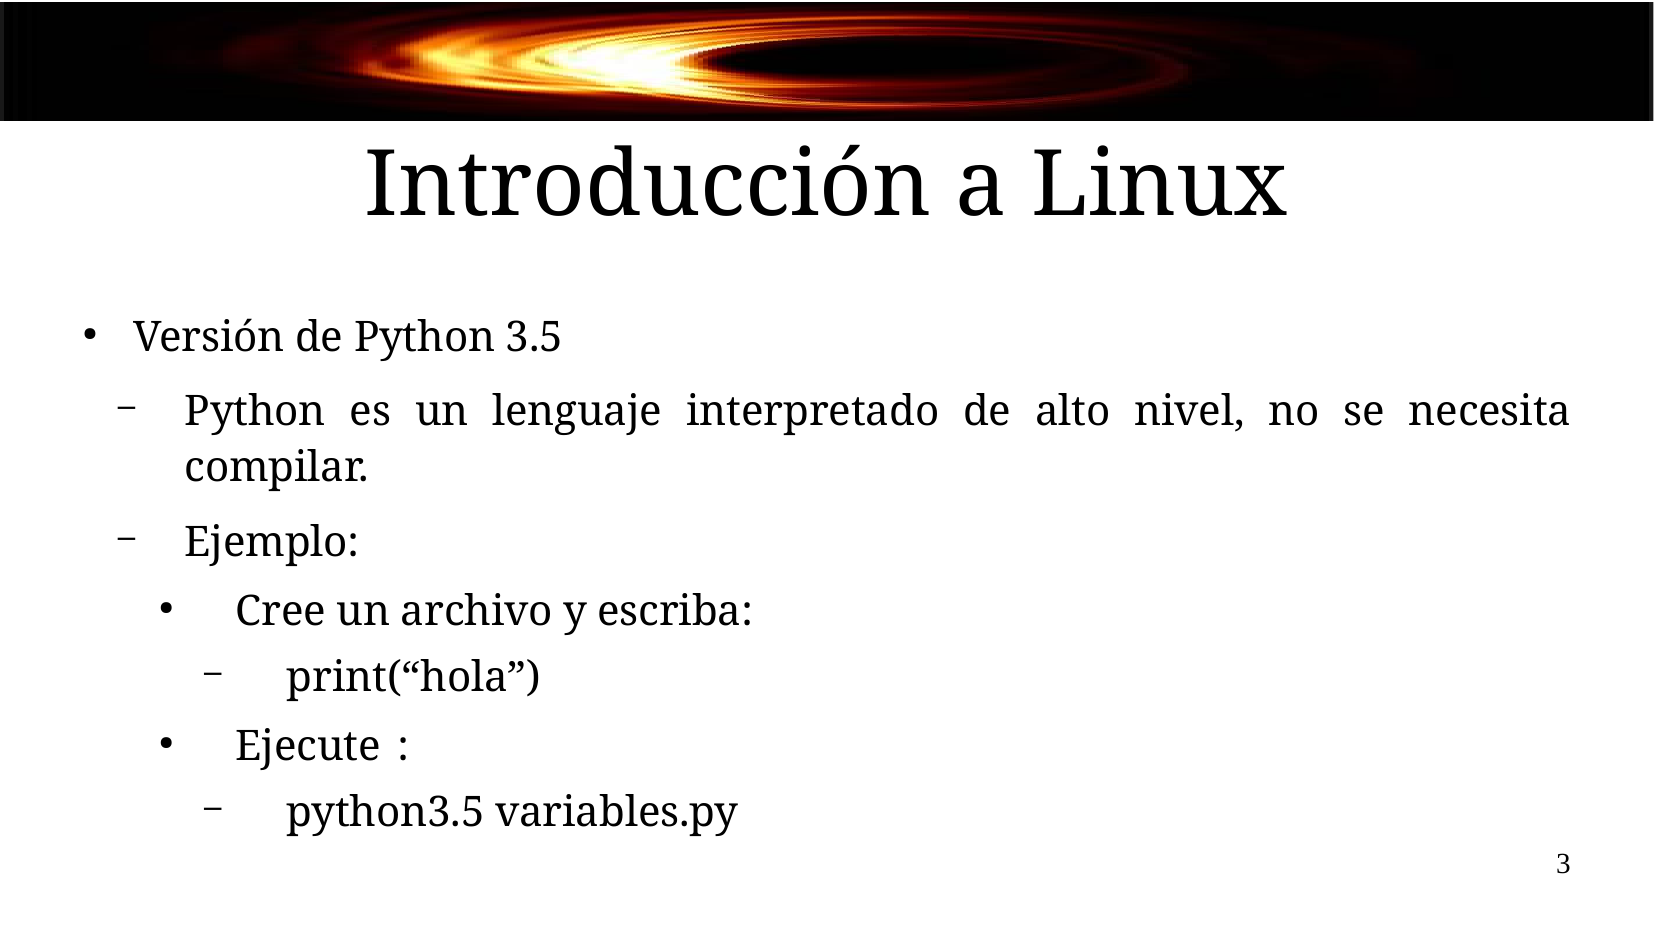

# Introducción a Linux
Versión de Python 3.5
Python es un lenguaje interpretado de alto nivel, no se necesita compilar.
Ejemplo:
Cree un archivo y escriba:
print(“hola”)
Ejecute	:
python3.5 variables.py
3